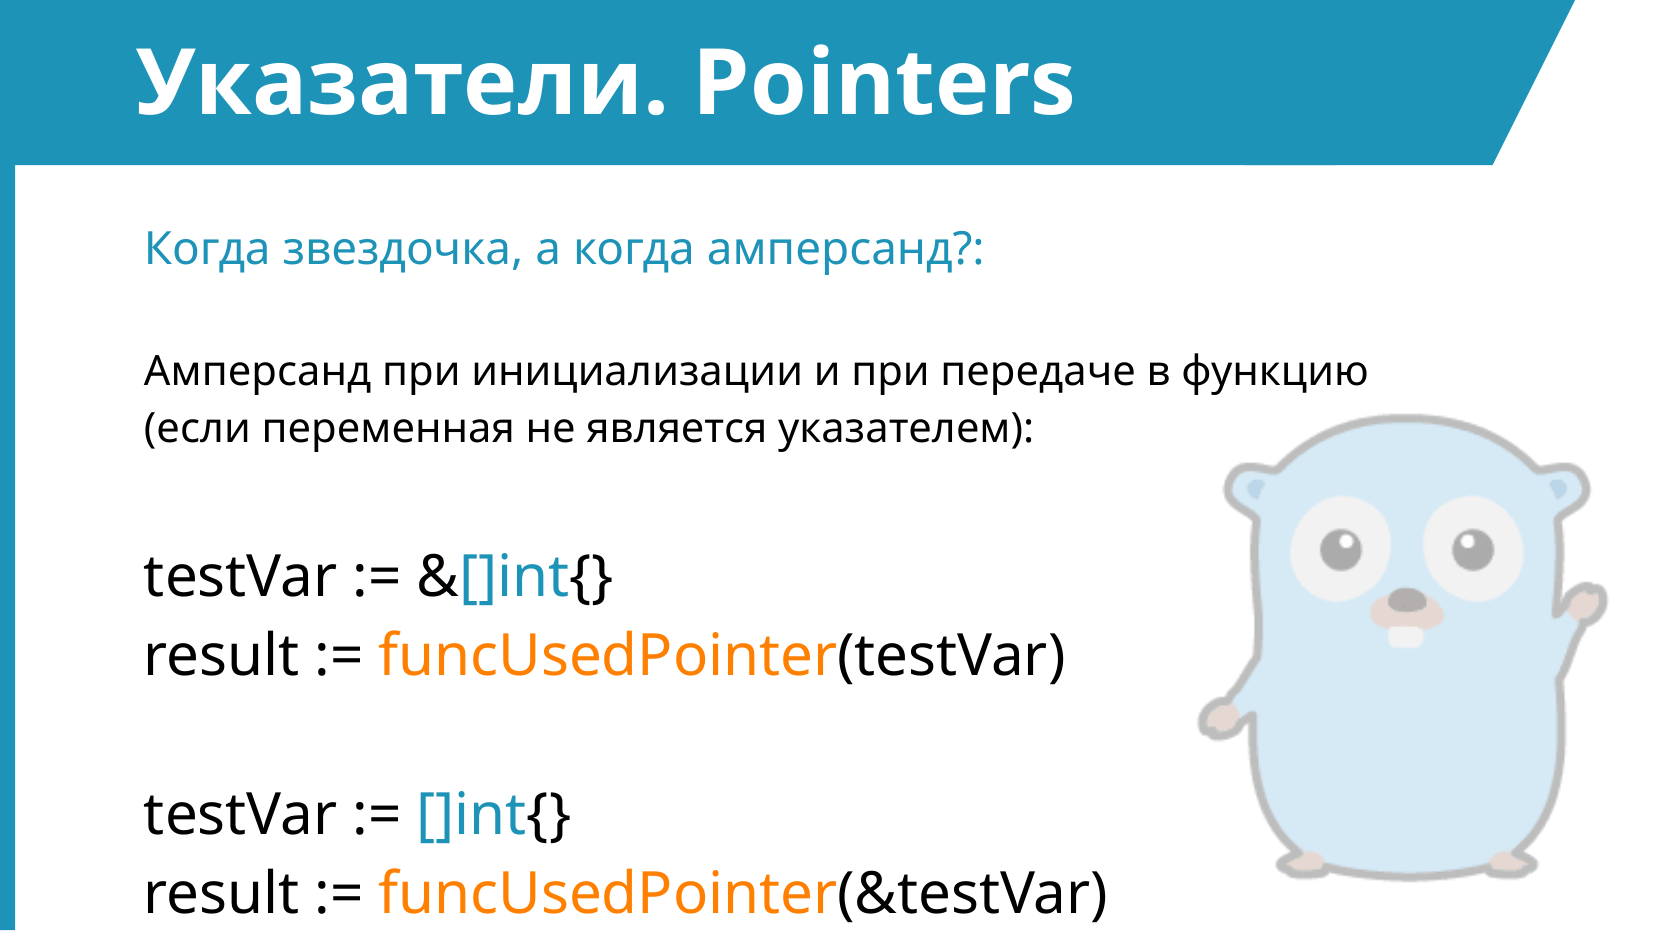

# Указатели. Pointers
Когда звездочка, а когда амперсанд?:
Амперсанд при инициализации и при передаче в функцию (если переменная не является указателем):
testVar := &[]int{}
result := funcUsedPointer(testVar)
testVar := []int{}
result := funcUsedPointer(&testVar)